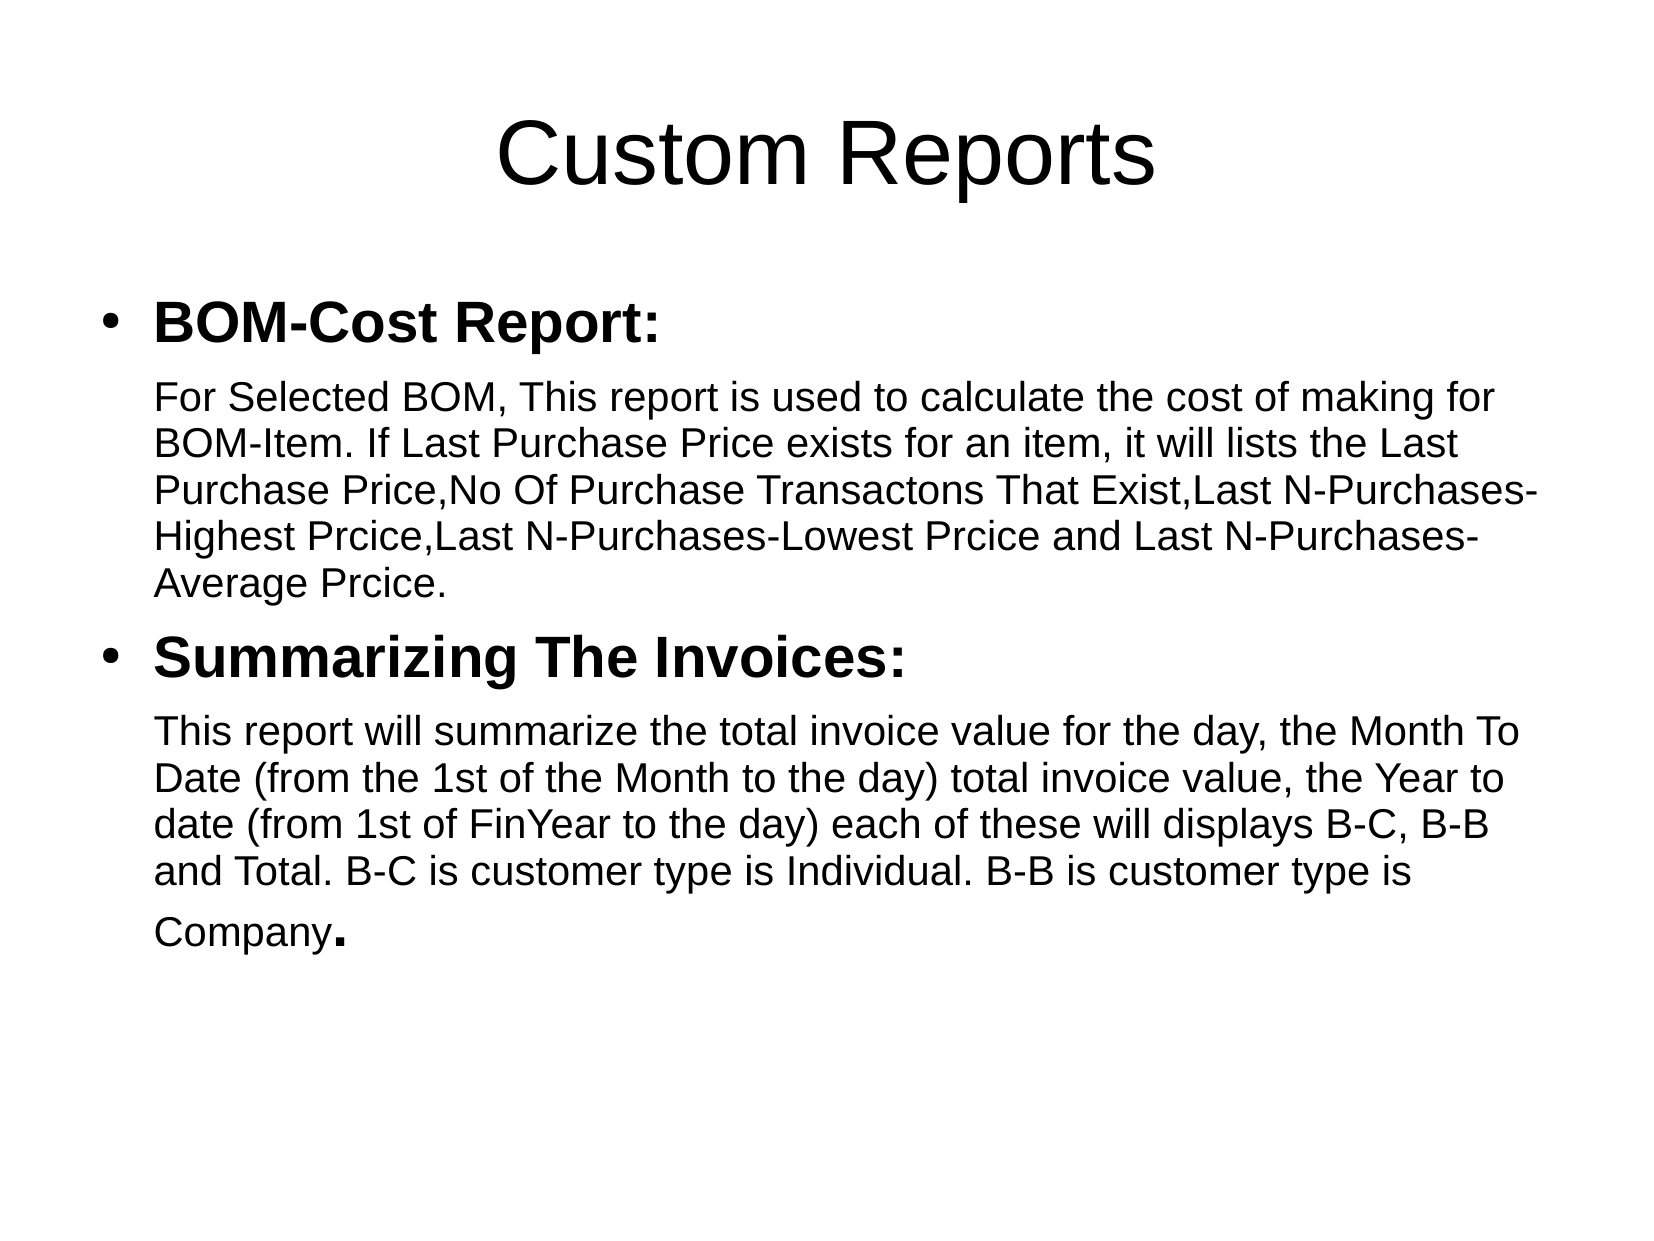

# Custom Reports
BOM-Cost Report:
For Selected BOM, This report is used to calculate the cost of making for BOM-Item. If Last Purchase Price exists for an item, it will lists the Last Purchase Price,No Of Purchase Transactons That Exist,Last N-Purchases-Highest Prcice,Last N-Purchases-Lowest Prcice and Last N-Purchases-Average Prcice.
Summarizing The Invoices:
This report will summarize the total invoice value for the day, the Month To Date (from the 1st of the Month to the day) total invoice value, the Year to date (from 1st of FinYear to the day) each of these will displays B-C, B-B and Total. B-C is customer type is Individual. B-B is customer type is Company.